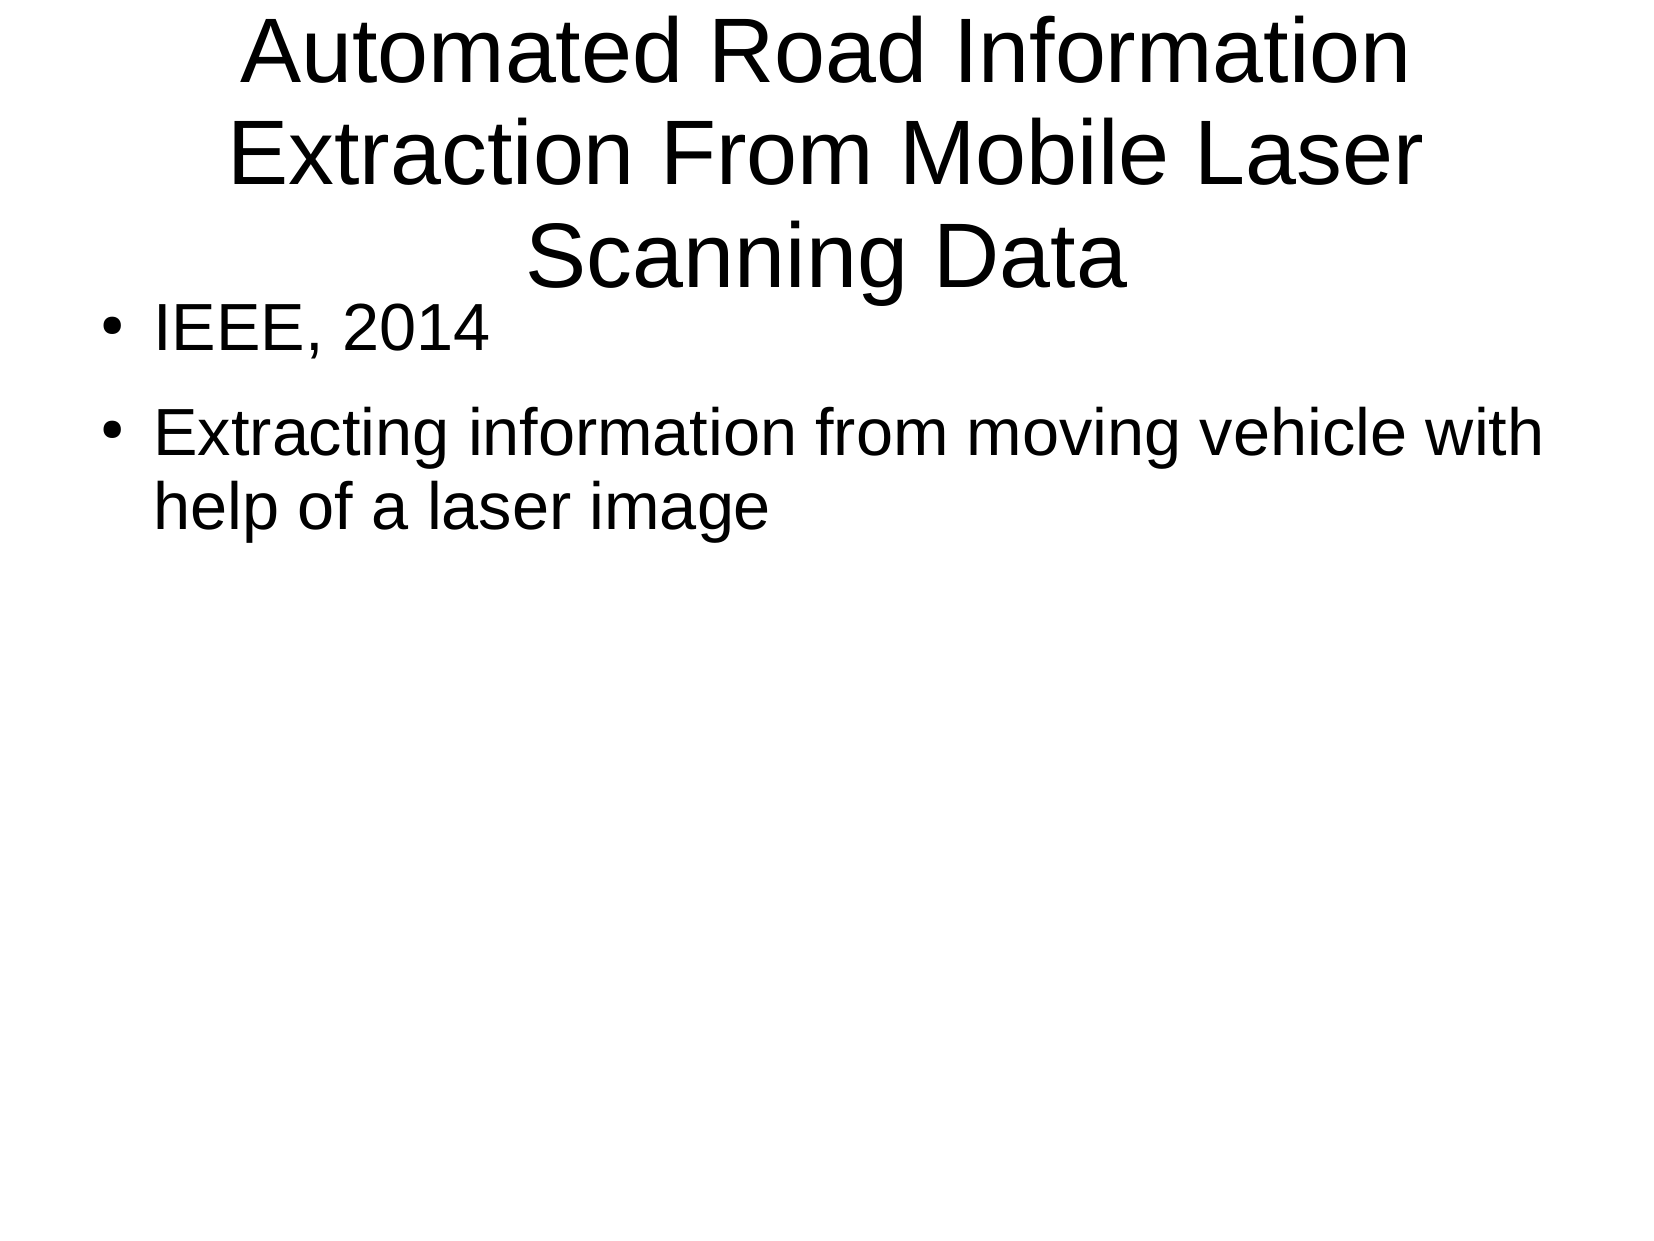

# Automated Road Information Extraction From Mobile Laser Scanning Data
IEEE, 2014
Extracting information from moving vehicle with help of a laser image